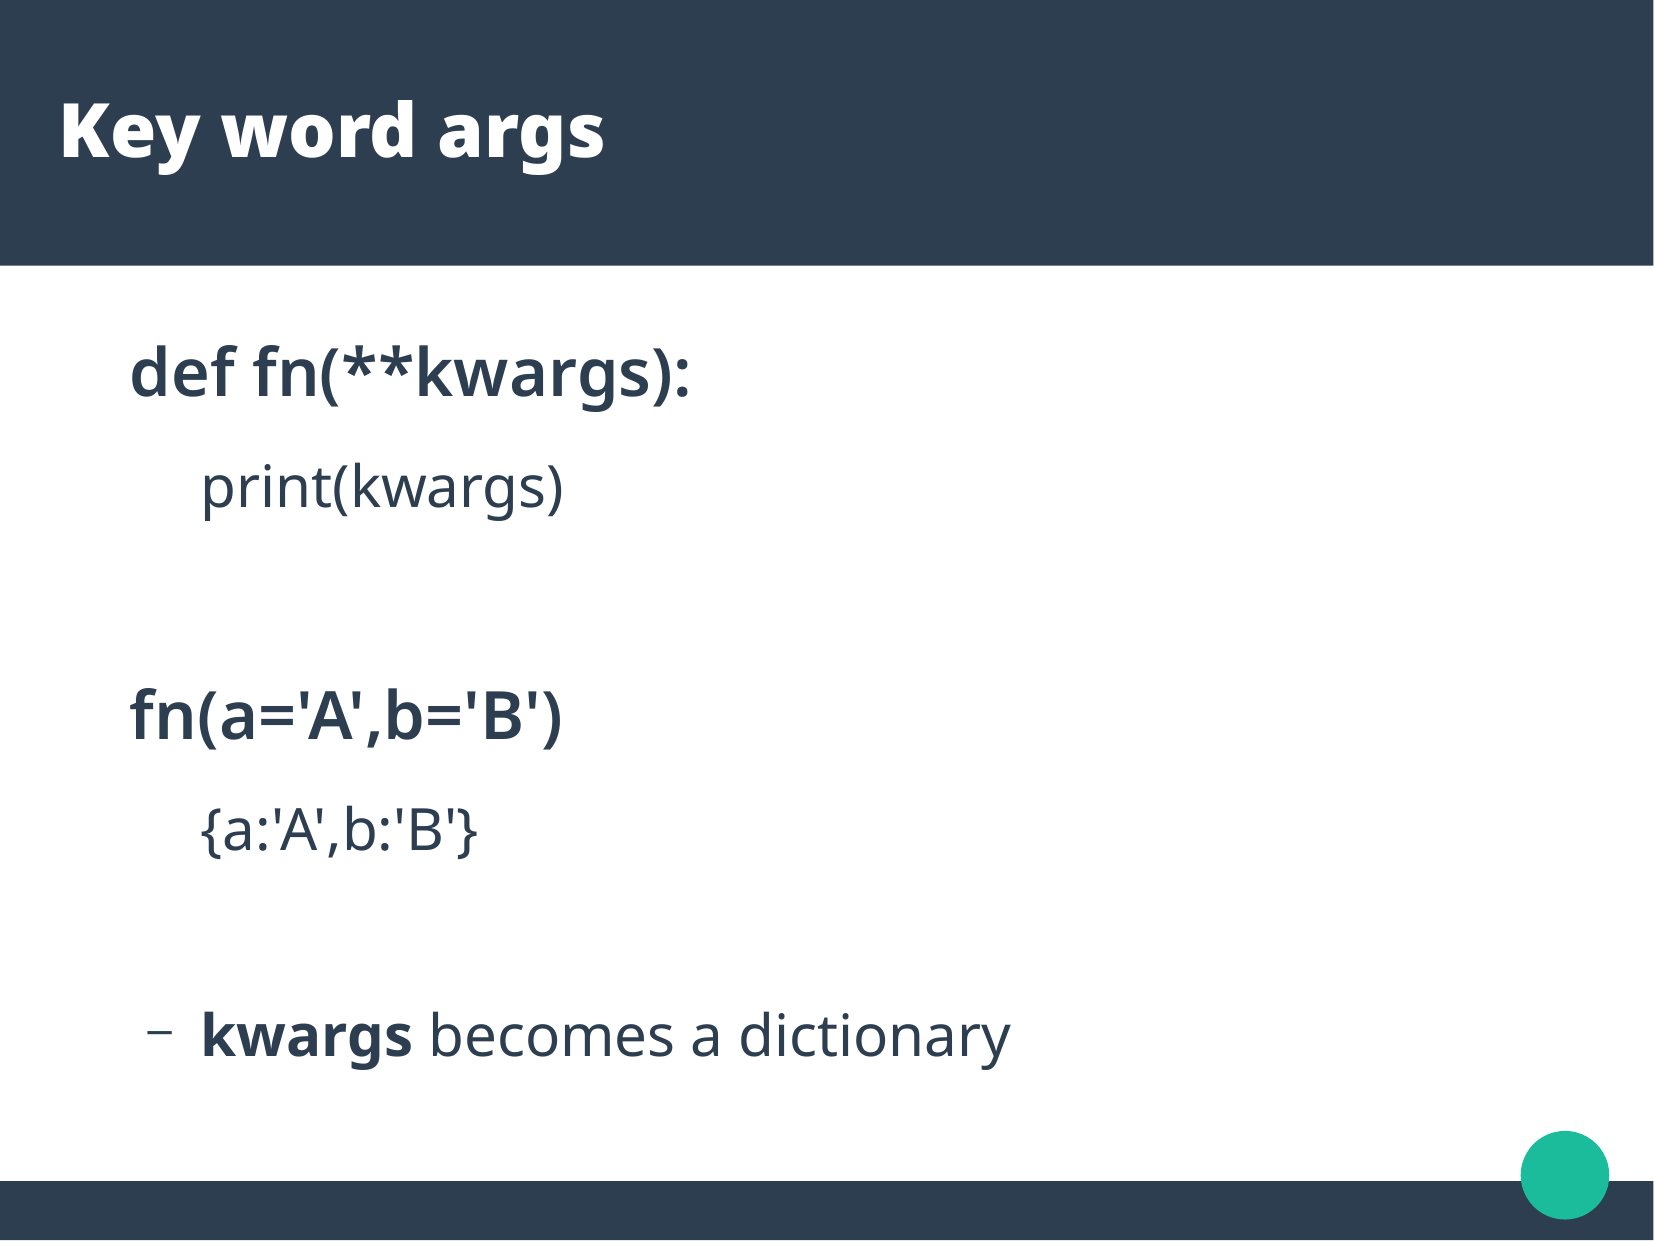

# Key word args
def fn(**kwargs):
print(kwargs)
fn(a='A',b='B')
{a:'A',b:'B'}
kwargs becomes a dictionary